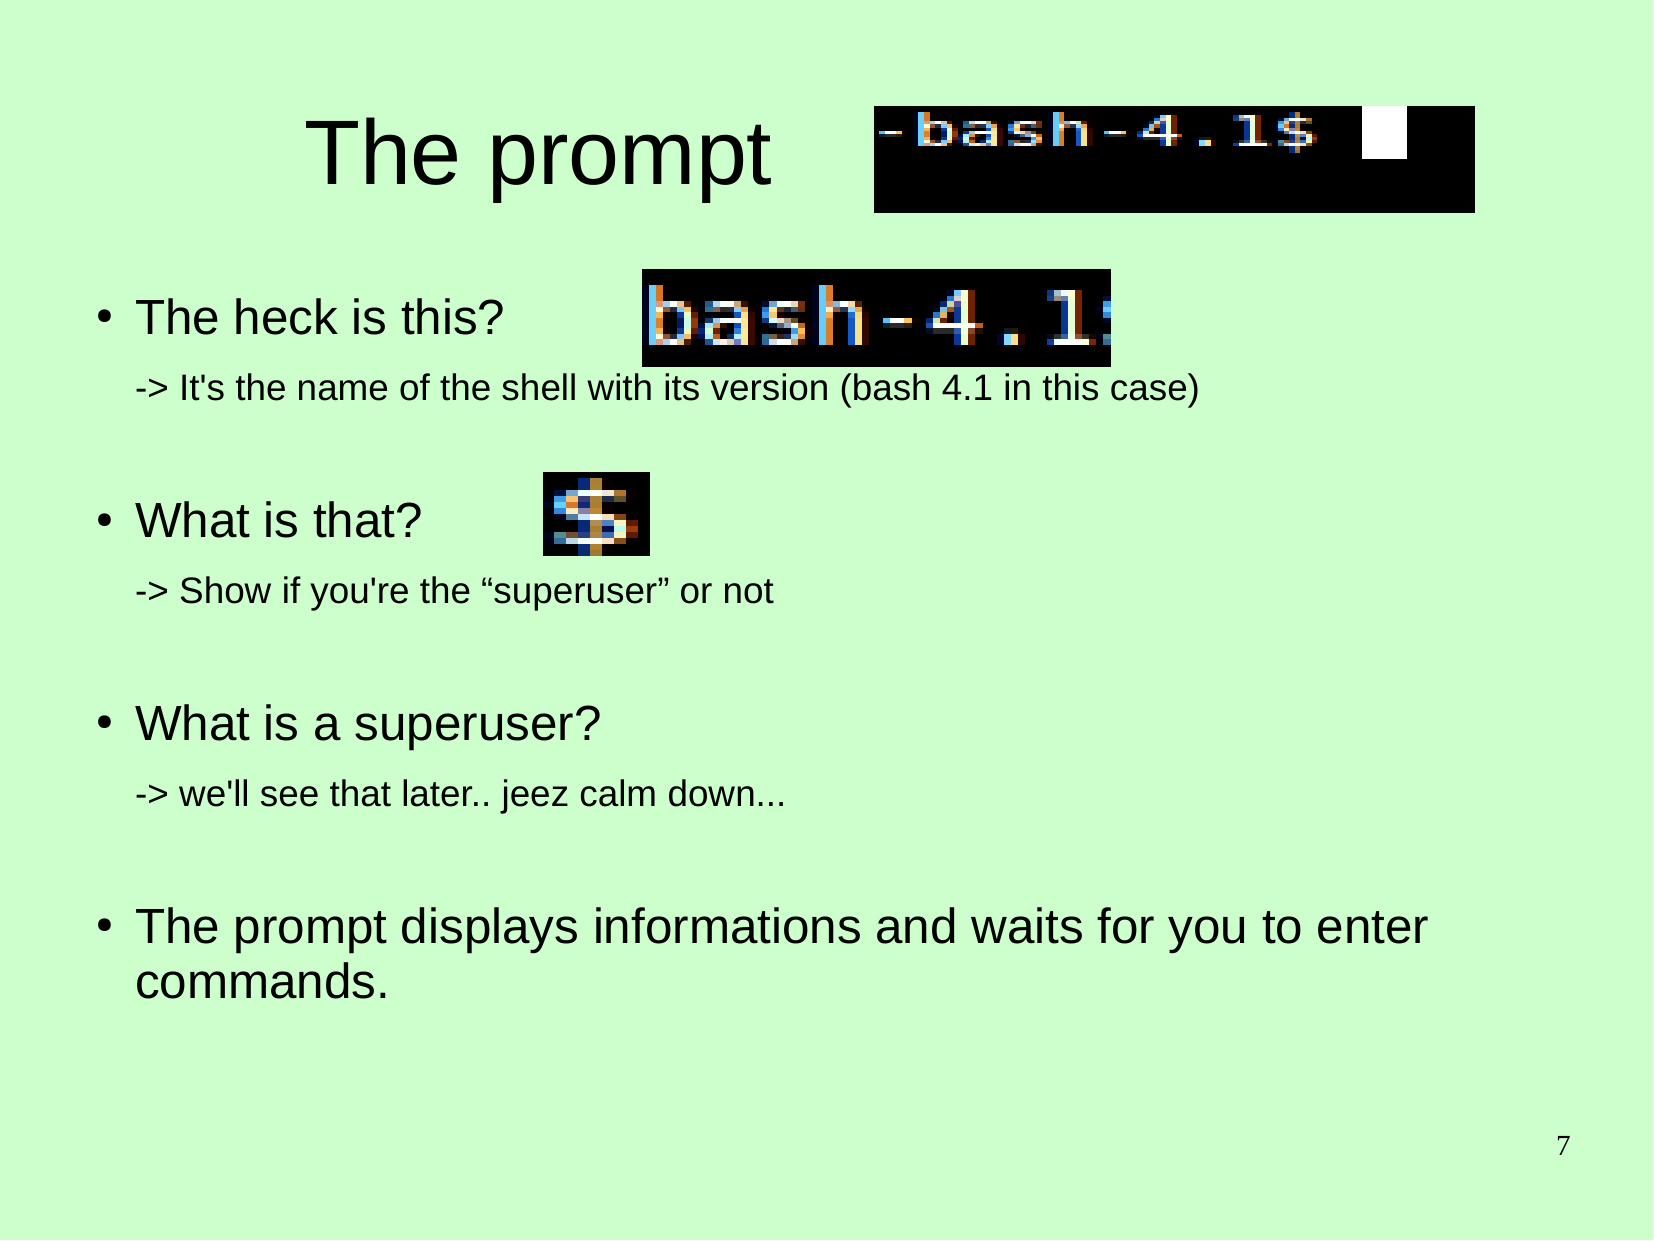

# The prompt
The heck is this?
-> It's the name of the shell with its version (bash 4.1 in this case)
What is that?
-> Show if you're the “superuser” or not
What is a superuser?
-> we'll see that later.. jeez calm down...
The prompt displays informations and waits for you to enter commands.
7